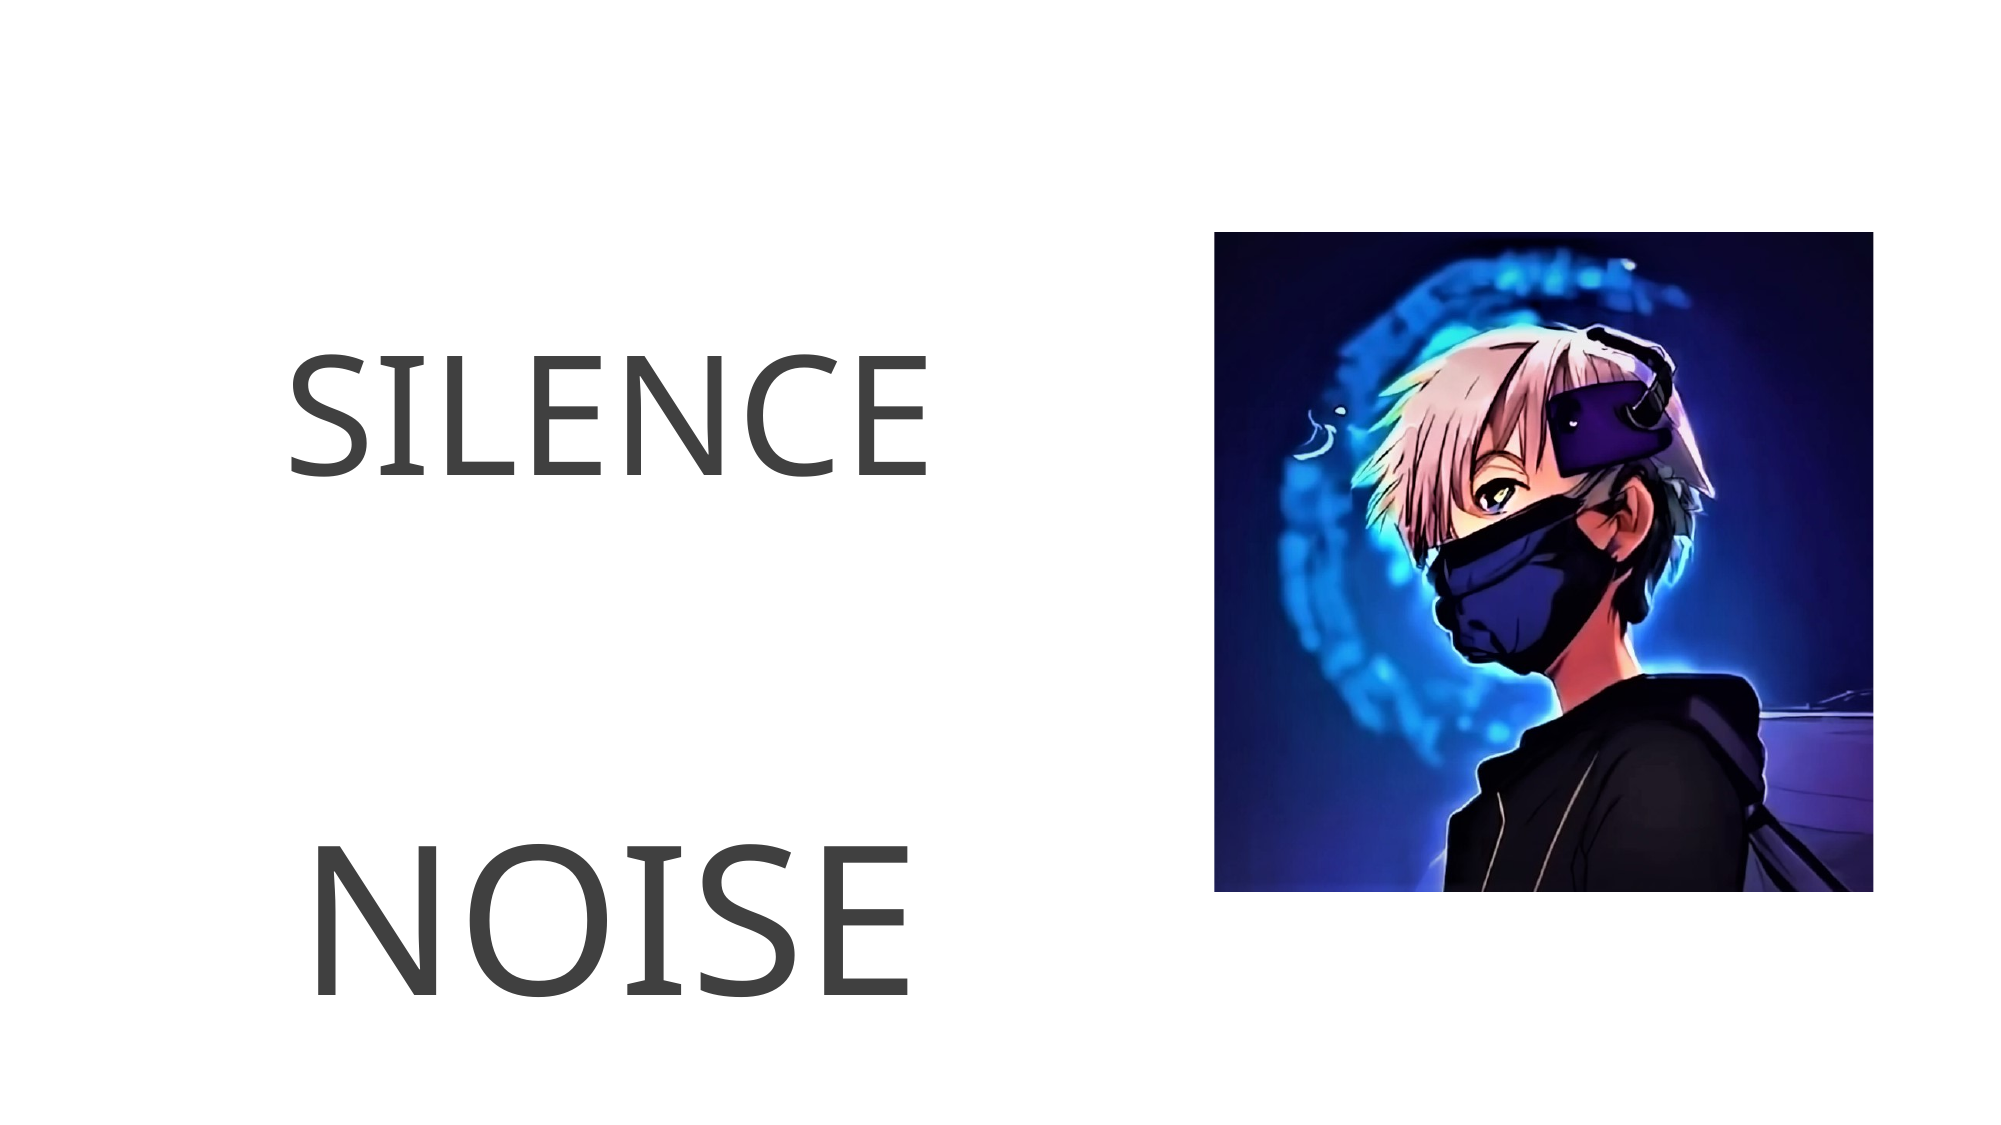

AAYAN ABDULLAH
WORK HARD IN
SILENCE
LET YOUR SUCCESS
MAKE SOME
NOISE